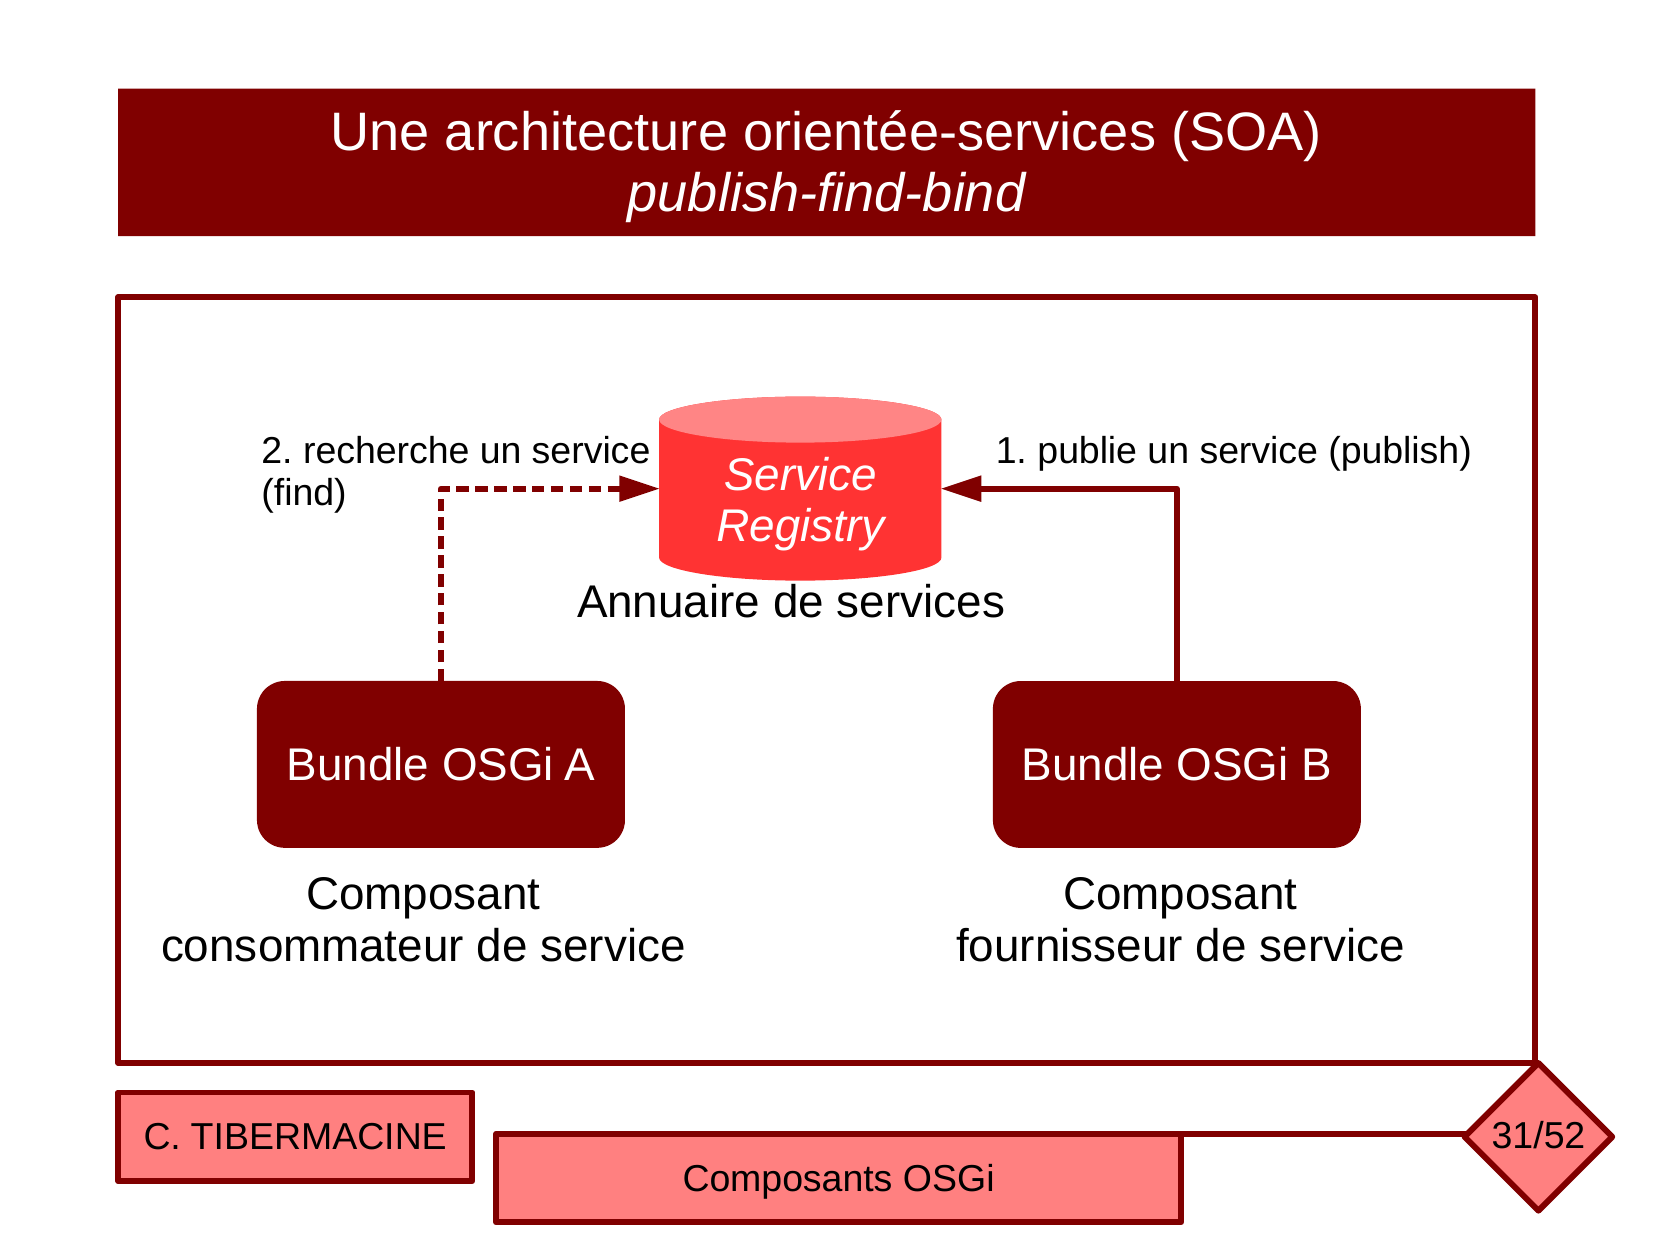

Une architecture orientée-services (SOA)
publish-find-bind
Service
Registry
2. recherche un service
(find)
1. publie un service (publish)
Annuaire de services
Bundle OSGi A
Bundle OSGi B
Composant
consommateur de service
Composant
fournisseur de service
C. TIBERMACINE
Composants OSGi